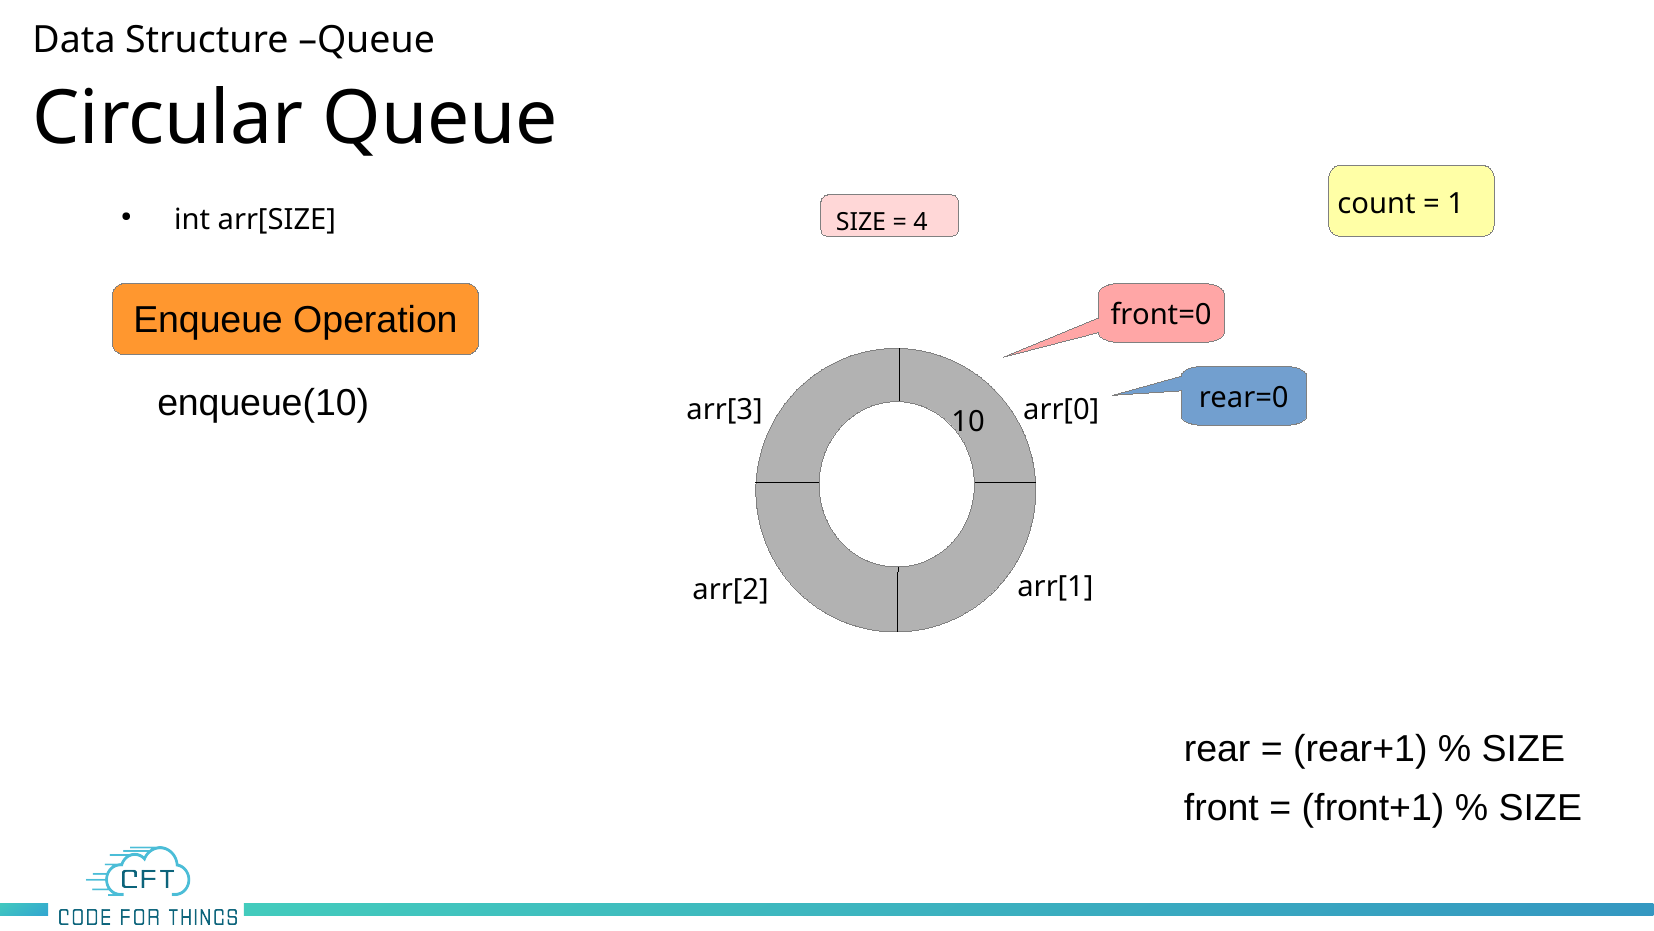

# Data Structure –Queue Circular Queue
count = 1
int arr[SIZE]
SIZE = 4
front=0
Enqueue Operation
arr[3]
arr[0]
arr[1]
arr[2]
rear=0
enqueue(10)
10
rear = (rear+1) % SIZE
front = (front+1) % SIZE